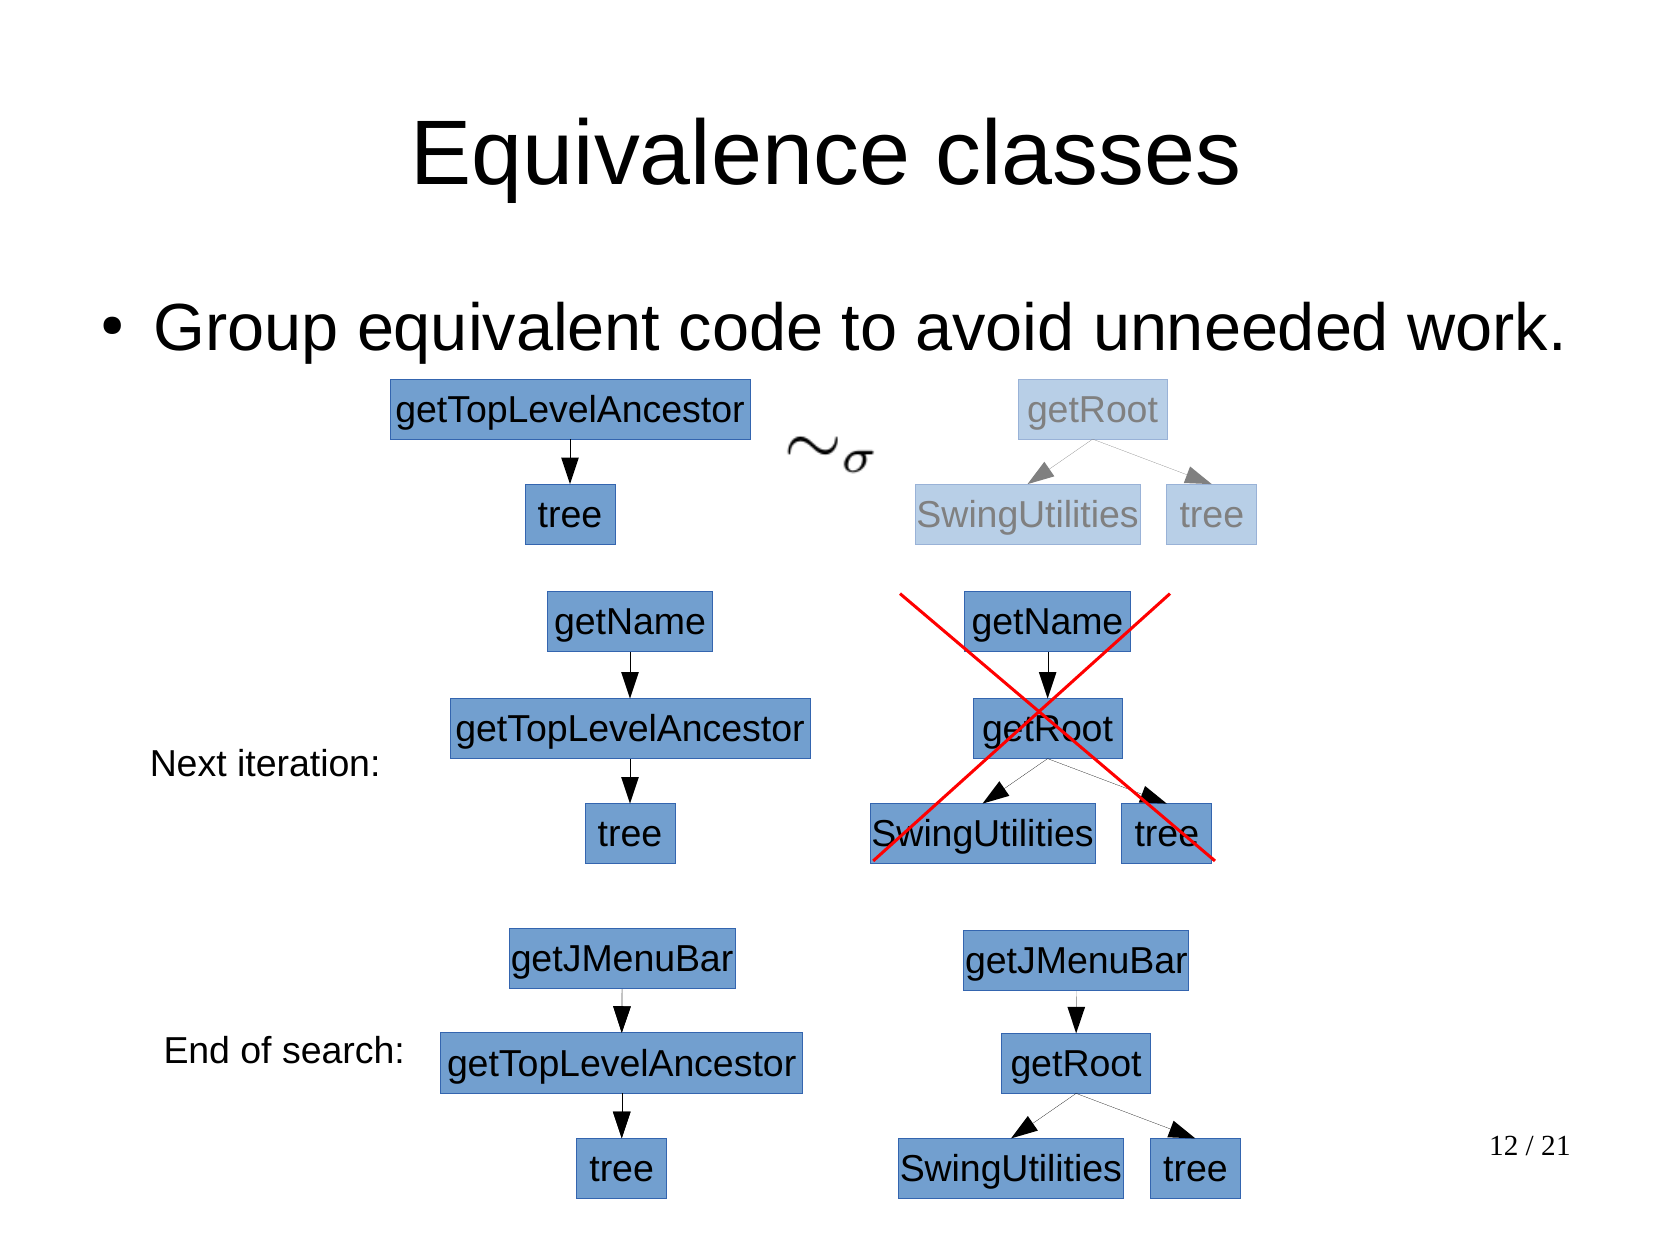

# Equivalence classes
Group equivalent code to avoid unneeded work.
getTopLevelAncestor
tree
getRoot
SwingUtilities
tree
getName
getTopLevelAncestor
tree
getName
getRoot
SwingUtilities
tree
Next iteration:
getJMenuBar
getTopLevelAncestor
tree
getJMenuBar
getTopLevelAncestor
tree
getJMenuBar
getRoot
SwingUtilities
tree
End of search:
12